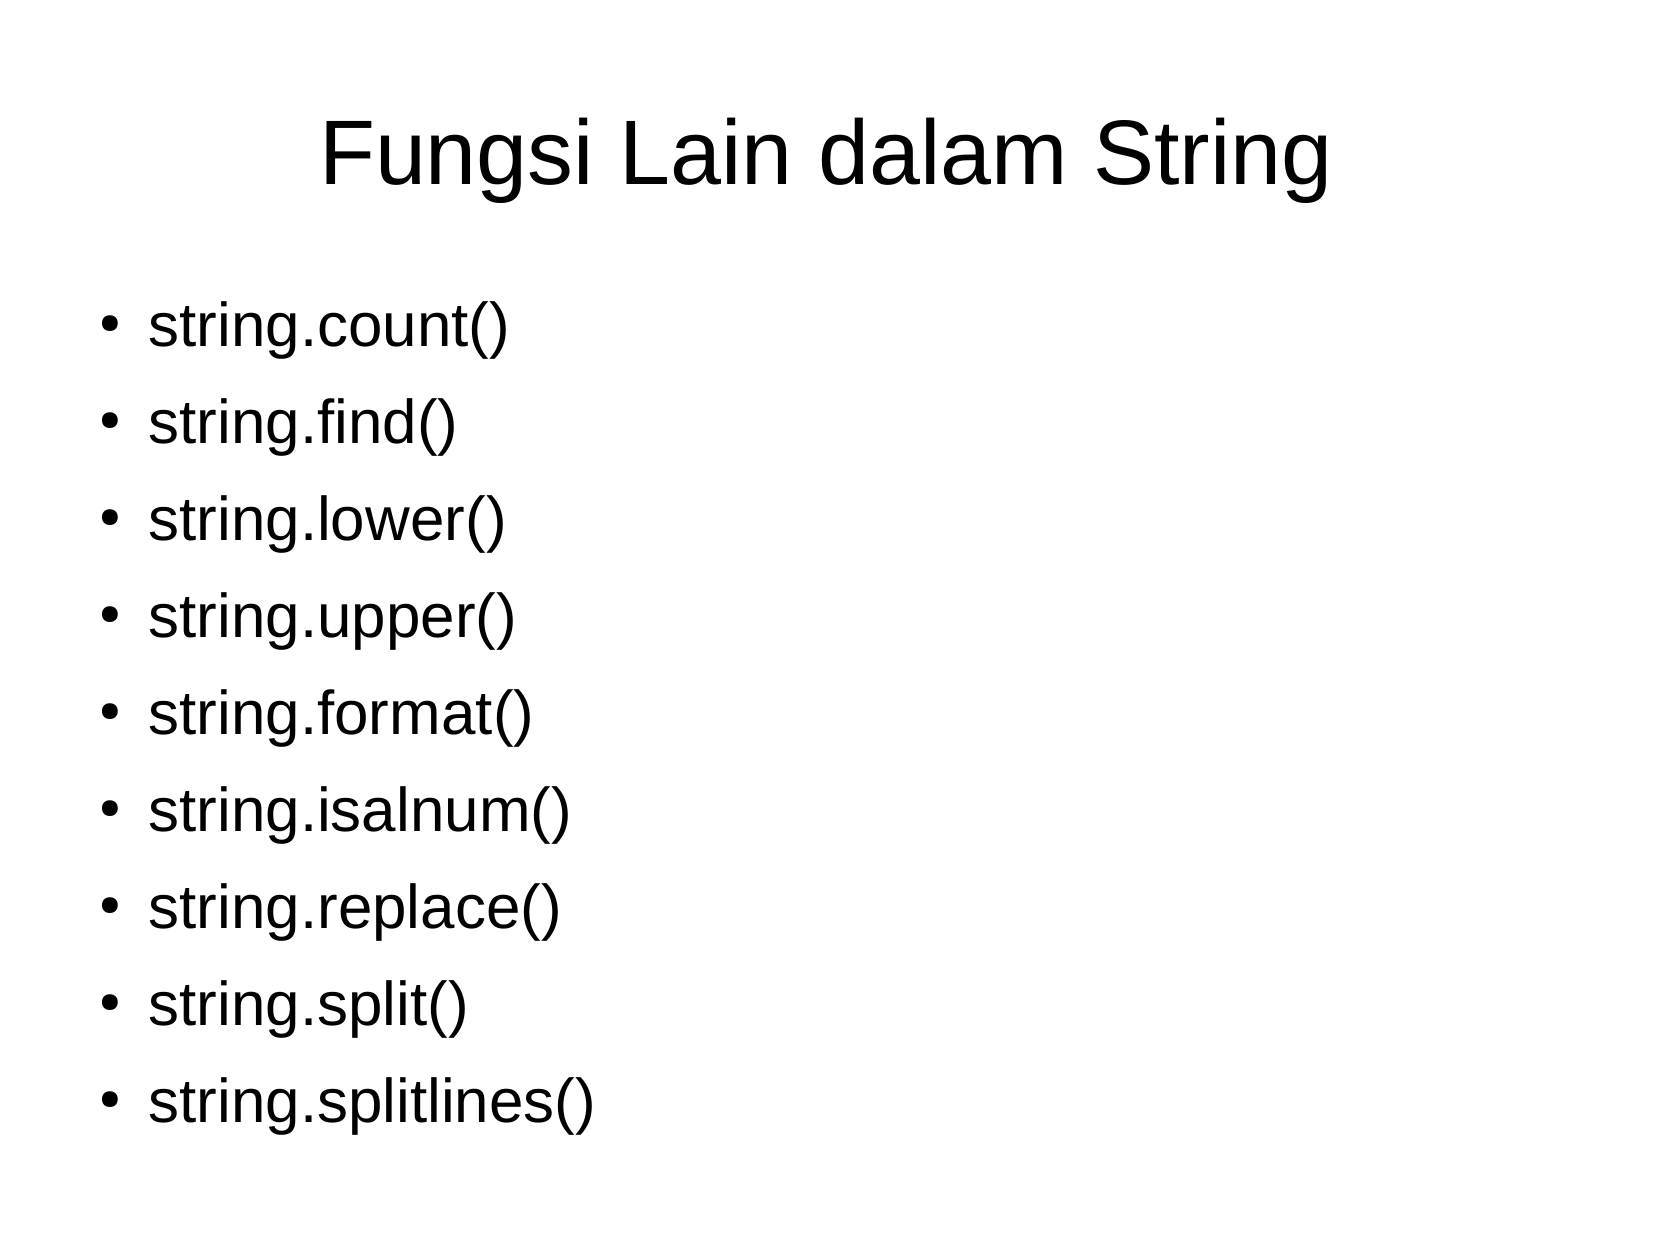

# Fungsi Lain dalam String
string.count()
string.find()
string.lower()
string.upper()
string.format()
string.isalnum()
string.replace()
string.split()
string.splitlines()